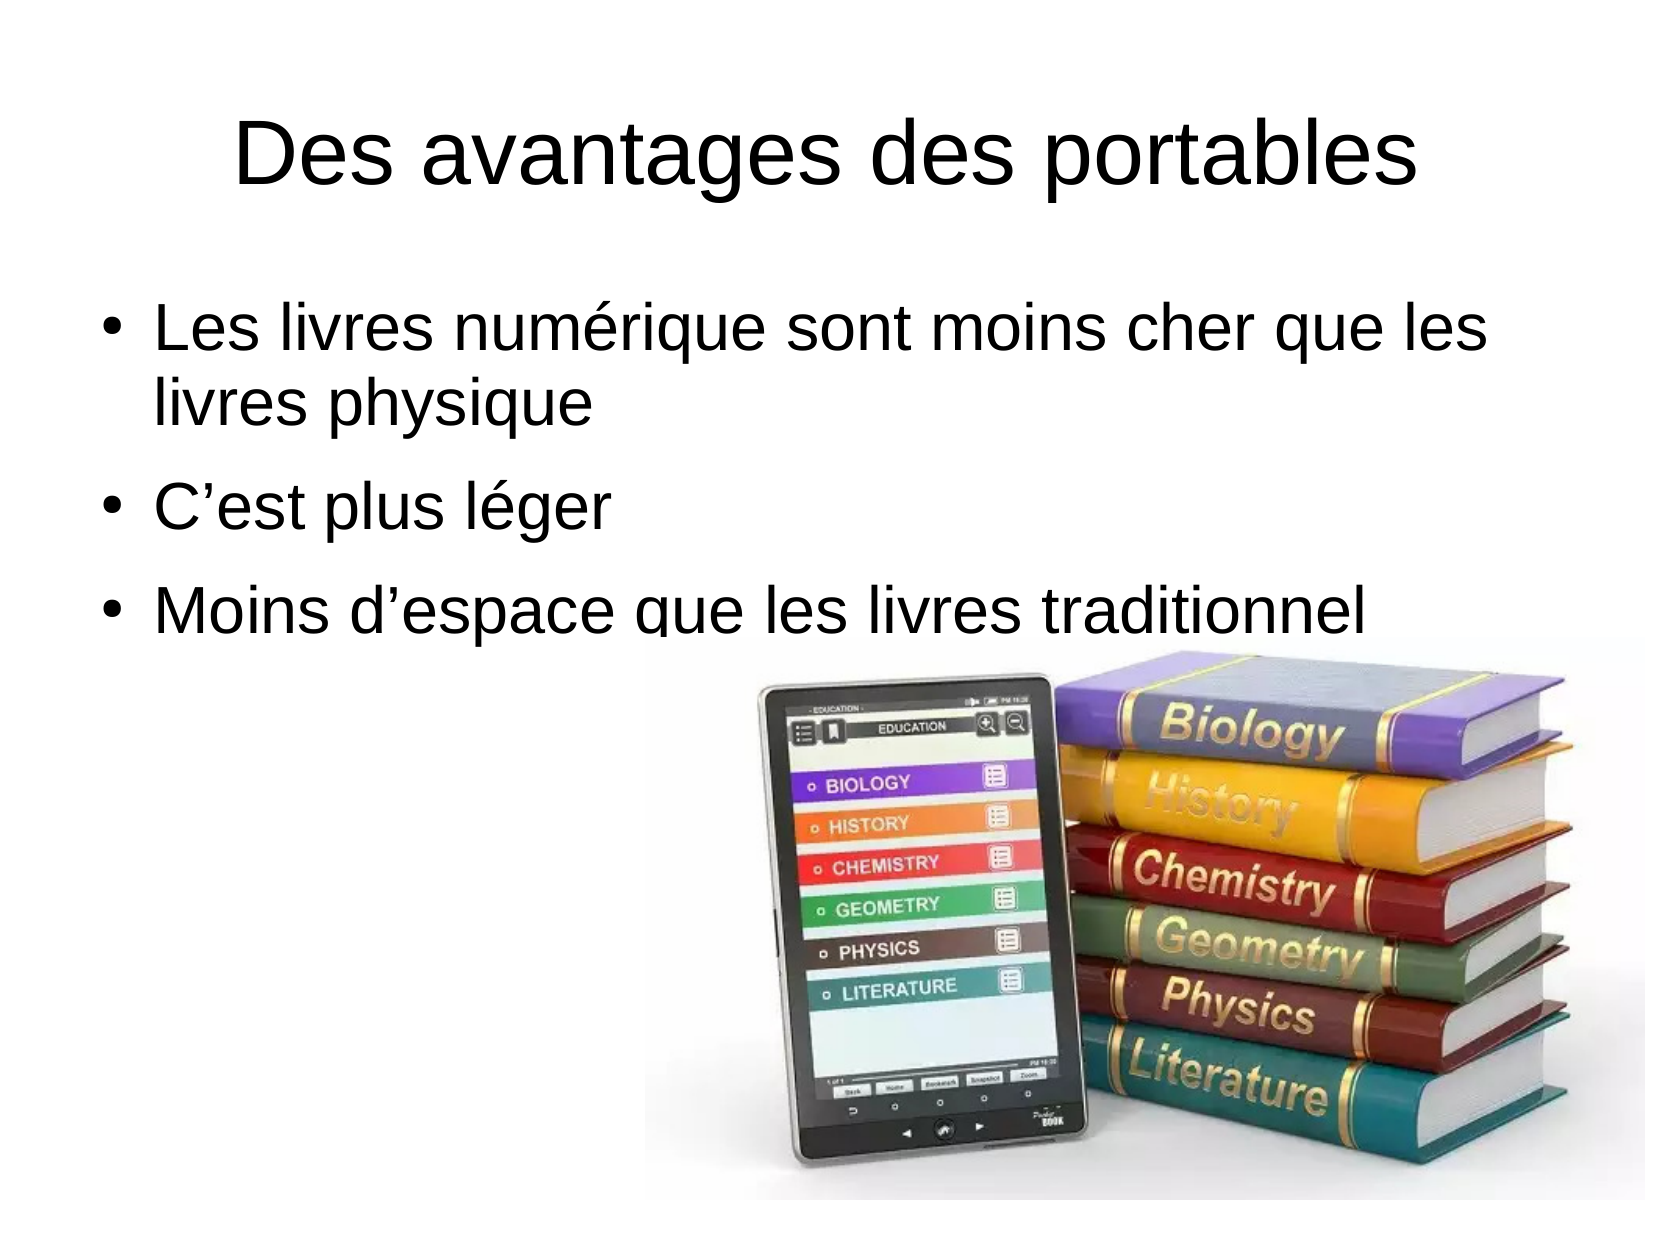

# Des avantages des portables
Les livres numérique sont moins cher que les livres physique
C’est plus léger
Moins d’espace que les livres traditionnel